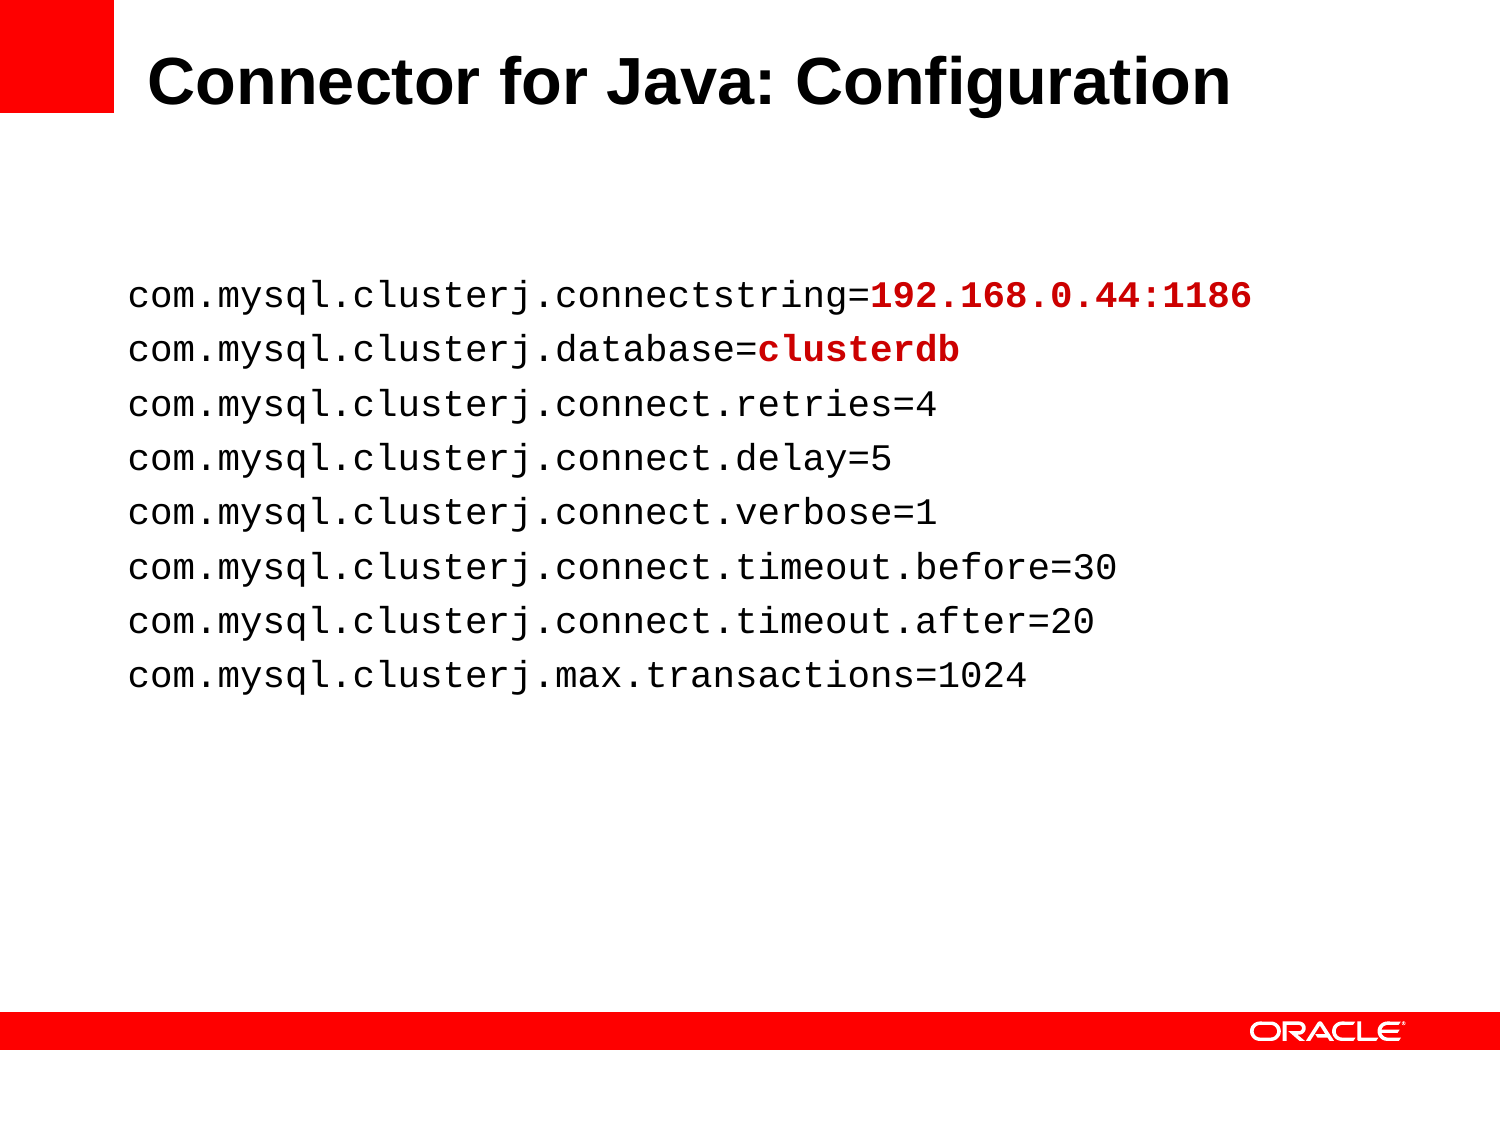

# Connector for Java: Configuration
com.mysql.clusterj.connectstring=192.168.0.44:1186
com.mysql.clusterj.database=clusterdb
com.mysql.clusterj.connect.retries=4
com.mysql.clusterj.connect.delay=5
com.mysql.clusterj.connect.verbose=1
com.mysql.clusterj.connect.timeout.before=30
com.mysql.clusterj.connect.timeout.after=20
com.mysql.clusterj.max.transactions=1024